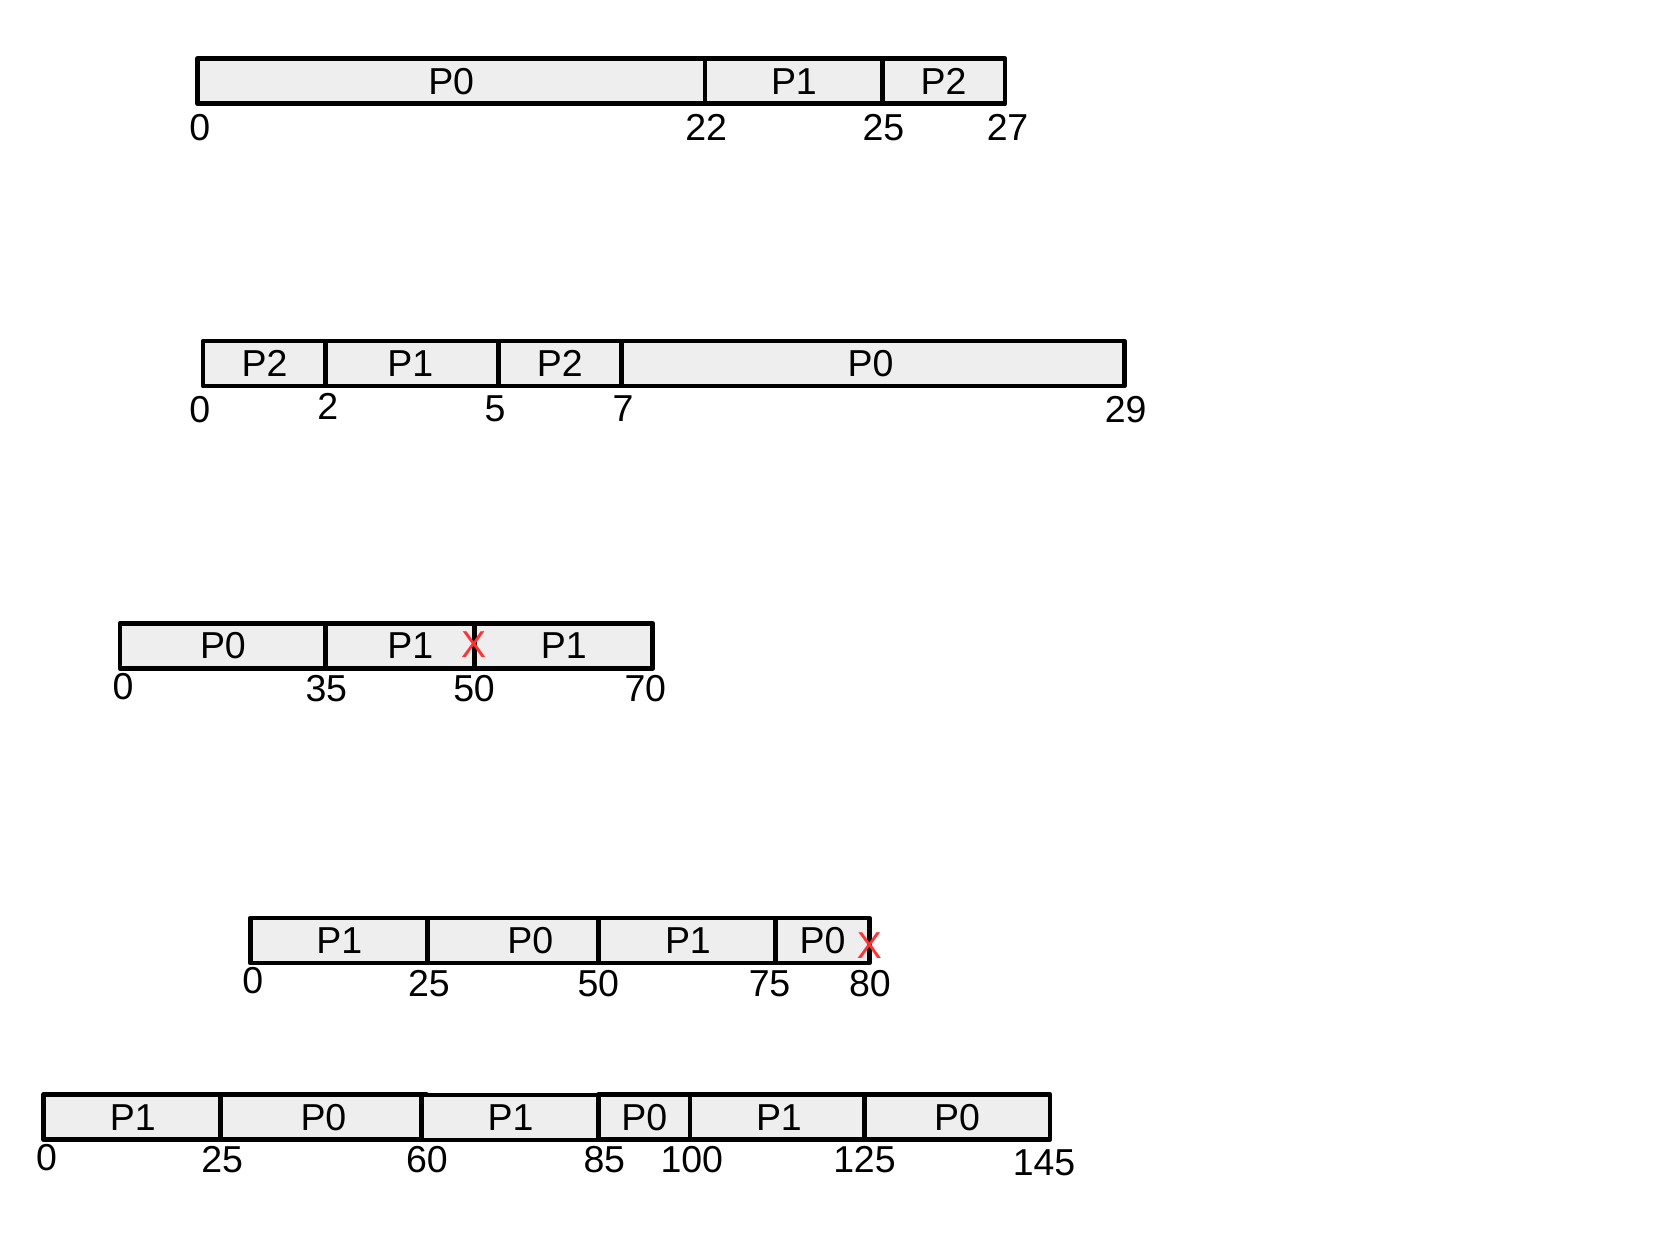

P0
P1
P2
0
22
25
27
P2
P1
P2
P0
2
5
7
0
29
X
P0
P1
P1
0
35
50
70
X
P1
P0
P1
P0
0
25
50
75
80
P1
P0
P0
P1
P0
P1
0
25
125
60
85
100
145